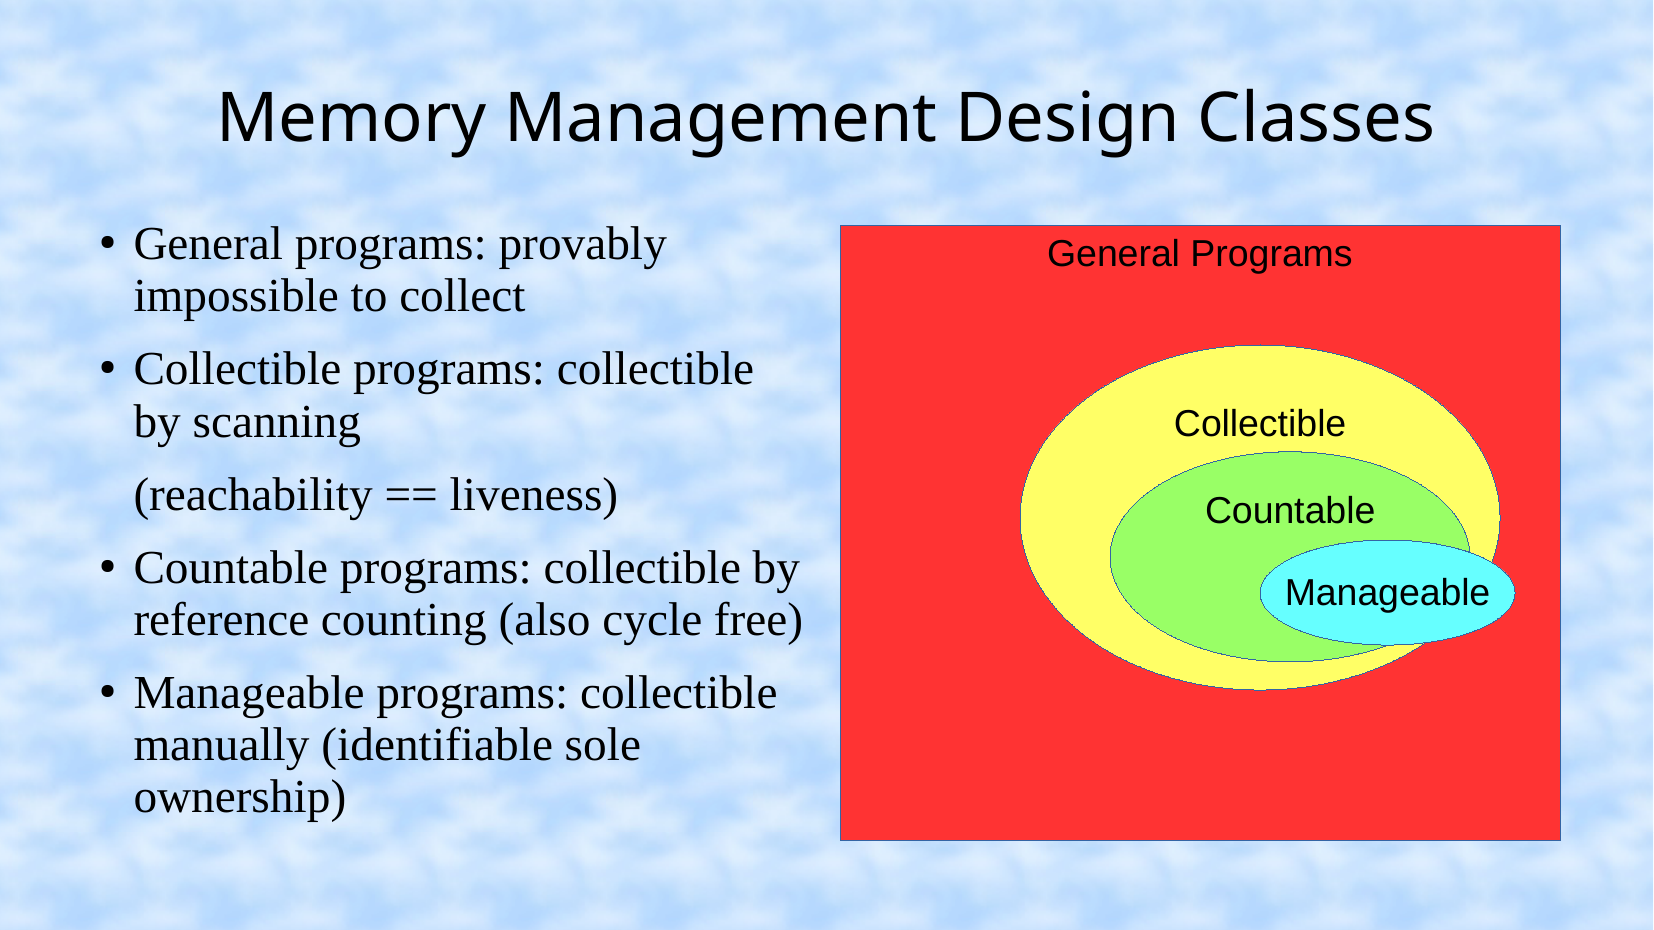

# Memory Management Design Classes
General programs: provably impossible to collect
Collectible programs: collectible by scanning
(reachability == liveness)
Countable programs: collectible by reference counting (also cycle free)
Manageable programs: collectible manually (identifiable sole ownership)
General Programs
Collectible
Countable
Manageable